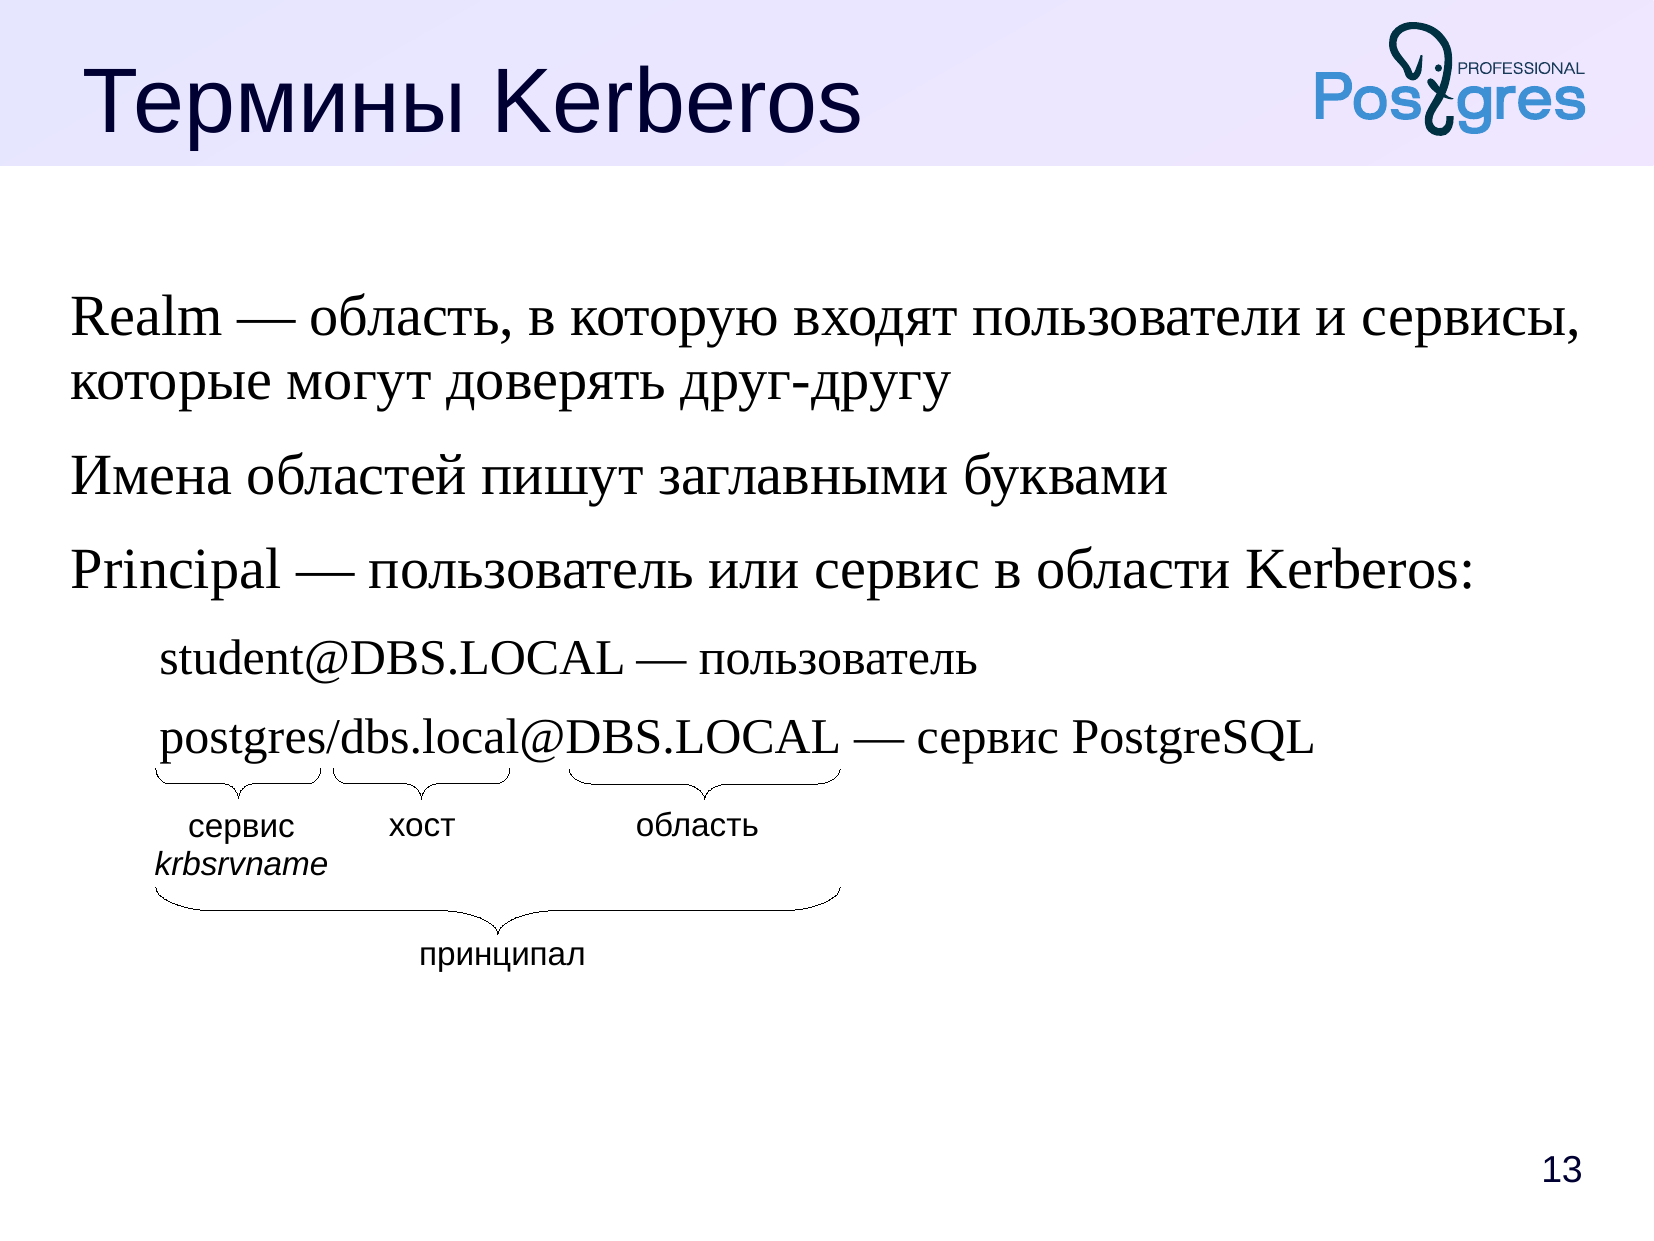

# Термины Kerberos
Realm — область, в которую входят пользователи и сервисы, которые могут доверять друг-другу
Имена областей пишут заглавными буквами
Prinсipal — пользователь или сервис в области Kerberos:
student@DBS.LOCAL — пользователь
postgres/dbs.local@DBS.LOCAL — сервис PostgreSQL
сервис
krbsrvname
хост
область
принципал